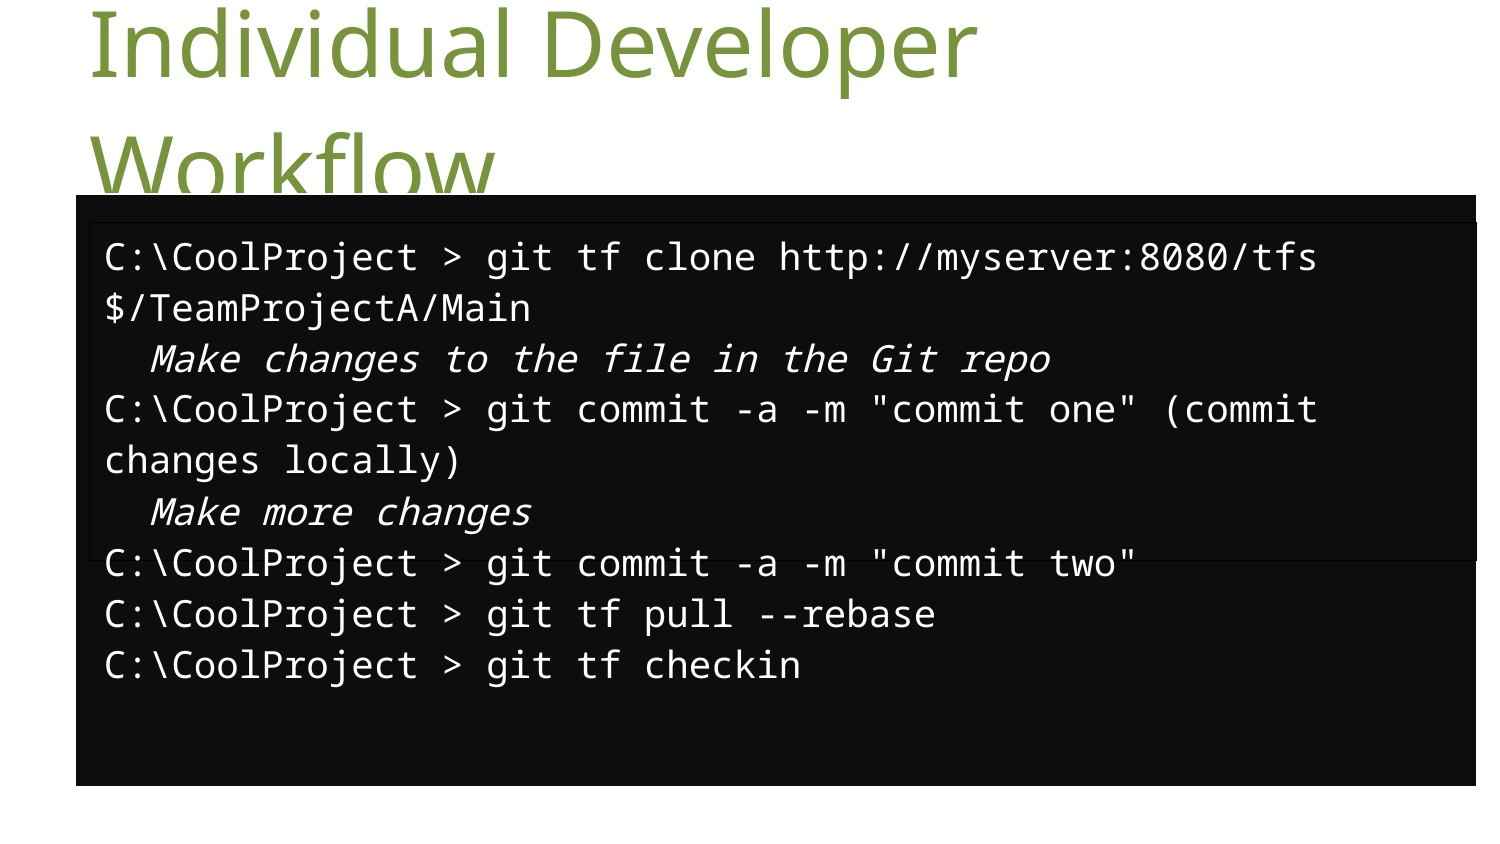

# Individual Developer Workflow
C:\CoolProject > git tf clone http://myserver:8080/tfs $/TeamProjectA/Main
 Make changes to the file in the Git repo
C:\CoolProject > git commit -a -m "commit one" (commit changes locally)
 Make more changes
C:\CoolProject > git commit -a -m "commit two"
C:\CoolProject > git tf pull --rebase
C:\CoolProject > git tf checkin